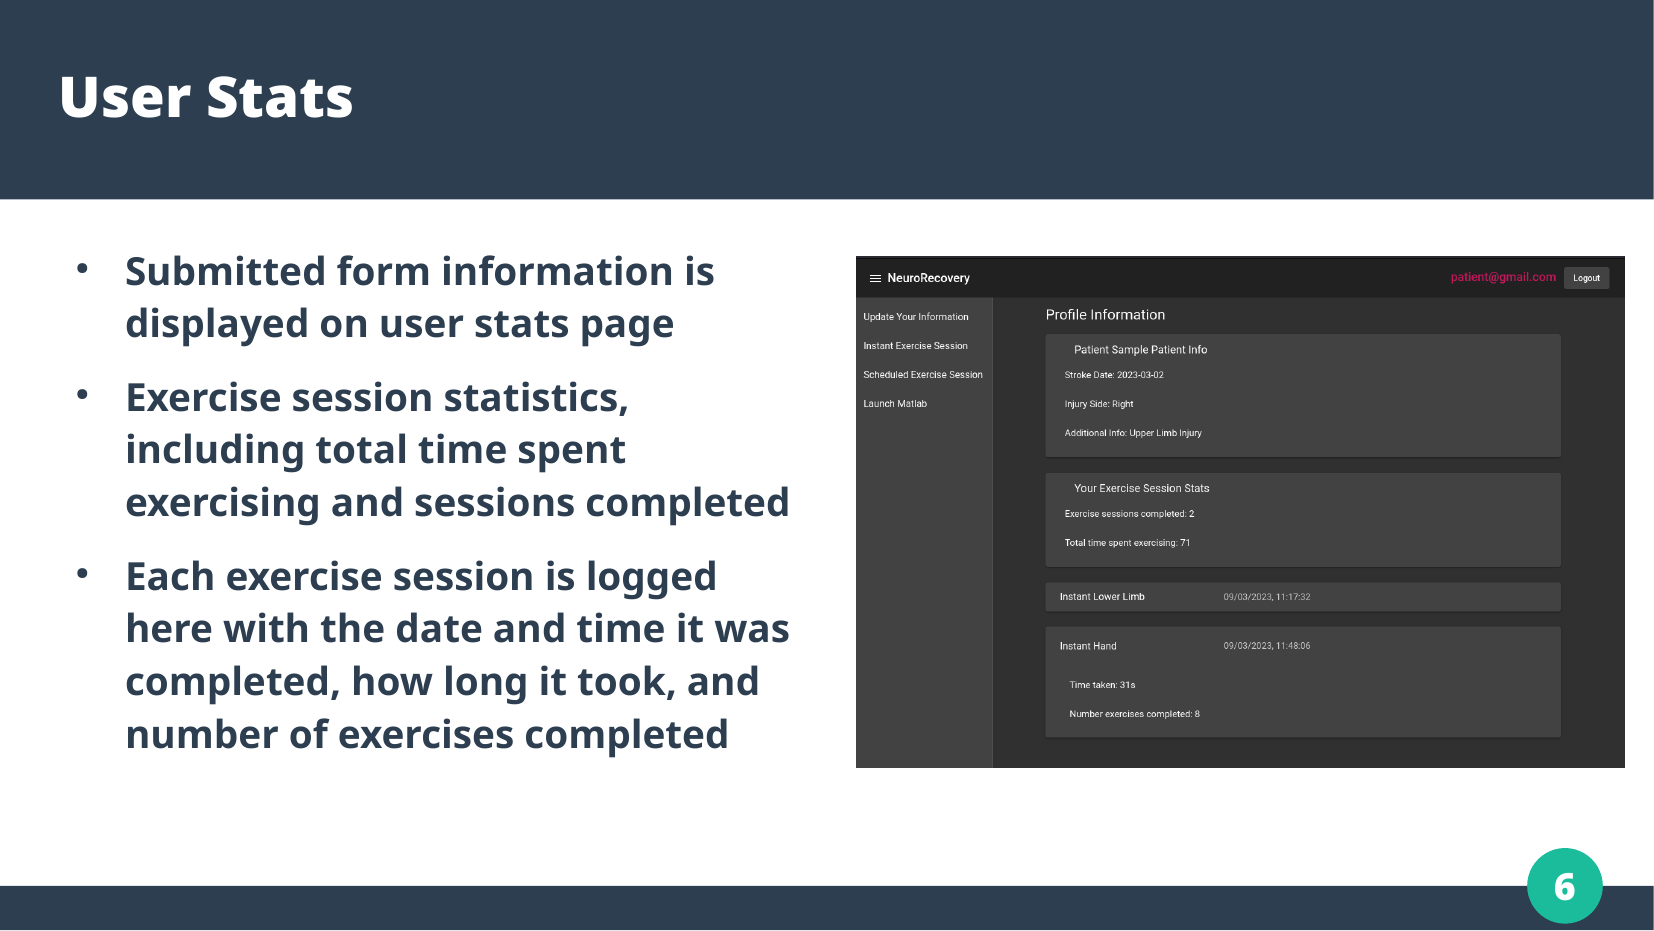

# User Stats
Submitted form information is displayed on user stats page
Exercise session statistics, including total time spent exercising and sessions completed
Each exercise session is logged here with the date and time it was completed, how long it took, and number of exercises completed